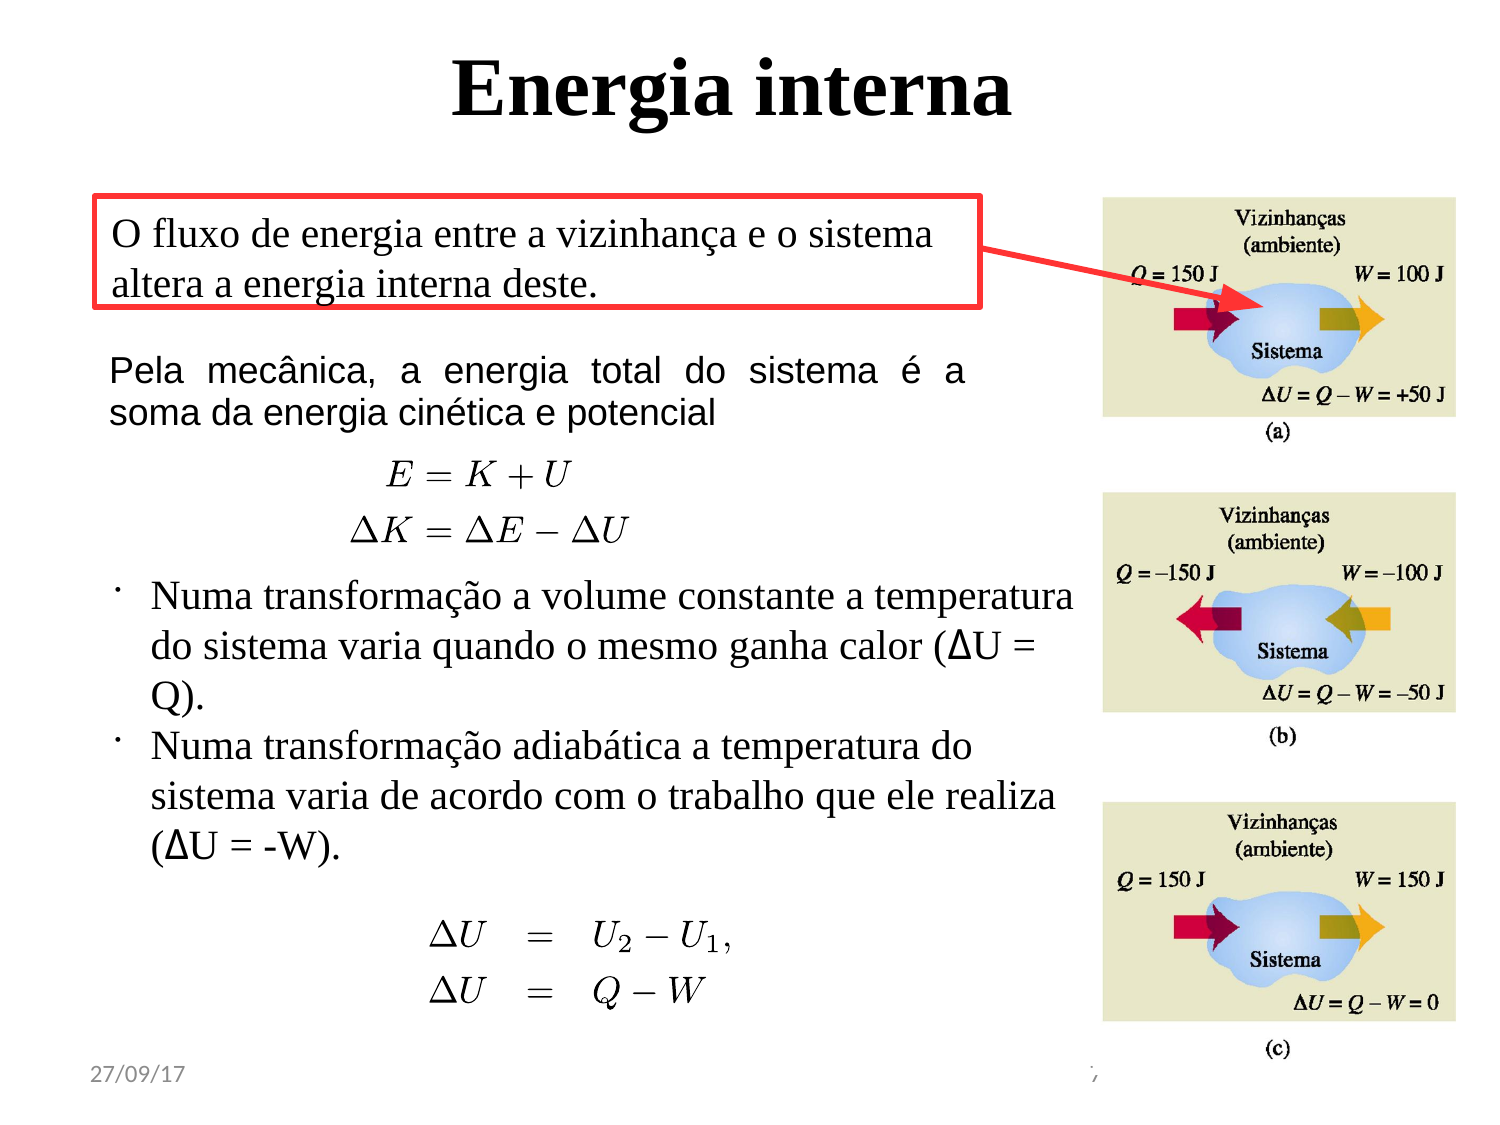

Energia interna
O fluxo de energia entre a vizinhança e o sistema altera a energia interna deste.
Pela mecânica, a energia total do sistema é a soma da energia cinética e potencial
Numa transformação a volume constante a temperatura do sistema varia quando o mesmo ganha calor (ΔU = Q).
Numa transformação adiabática a temperatura do sistema varia de acordo com o trabalho que ele realiza (ΔU = -W).
27/09/17